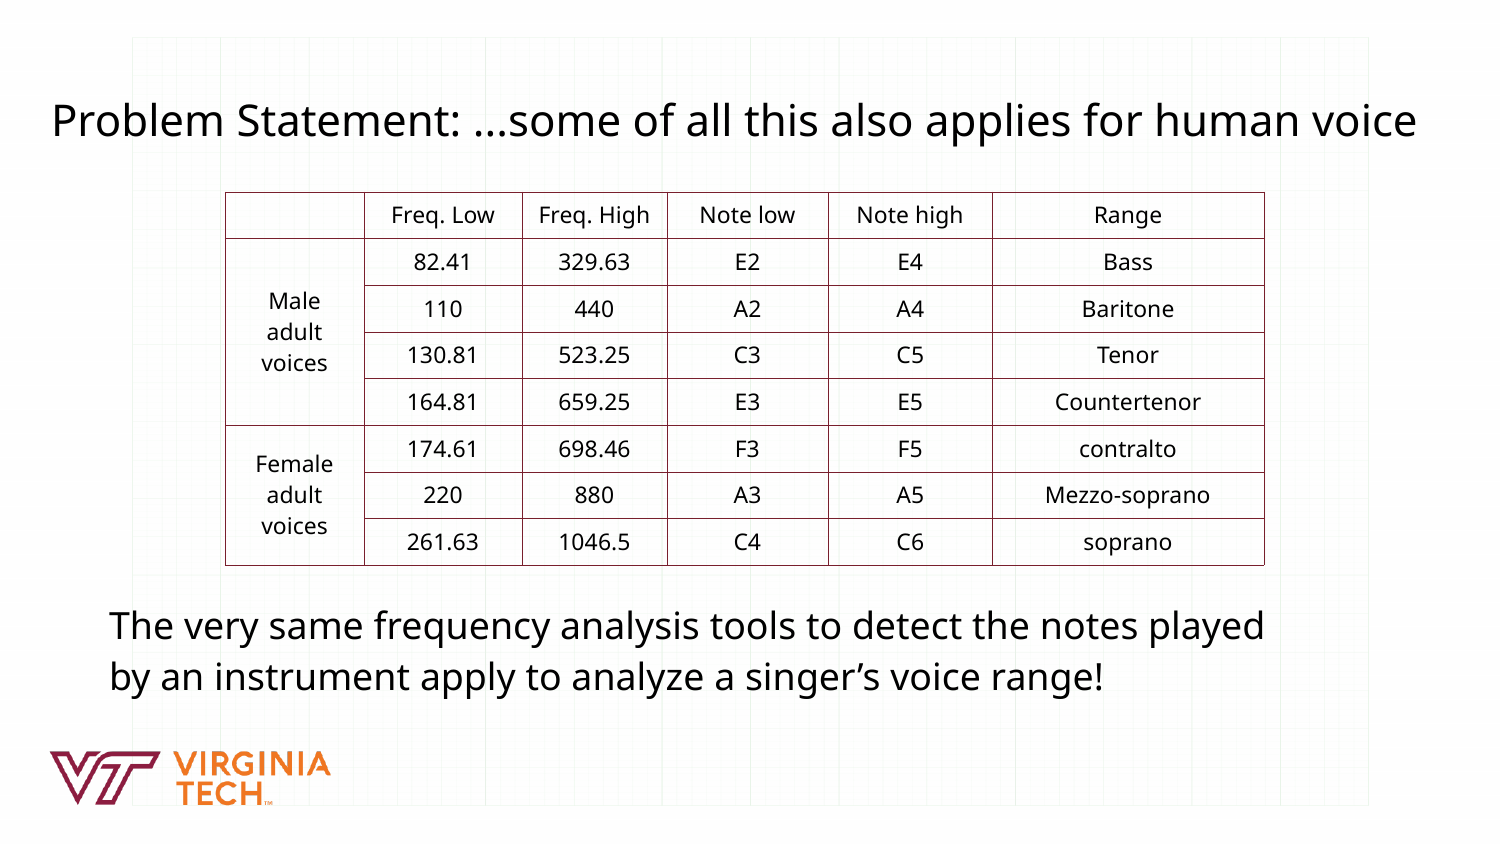

# Problem Statement: ...some of all this also applies for human voice
| | Freq. Low | Freq. High | Note low | Note high | Range |
| --- | --- | --- | --- | --- | --- |
| Male adult voices | 82.41 | 329.63 | E2 | E4 | Bass |
| | 110 | 440 | A2 | A4 | Baritone |
| | 130.81 | 523.25 | C3 | C5 | Tenor |
| | 164.81 | 659.25 | E3 | E5 | Countertenor |
| Female adult voices | 174.61 | 698.46 | F3 | F5 | contralto |
| | 220 | 880 | A3 | A5 | Mezzo-soprano |
| | 261.63 | 1046.5 | C4 | C6 | soprano |
The very same frequency analysis tools to detect the notes played by an instrument apply to analyze a singer’s voice range!